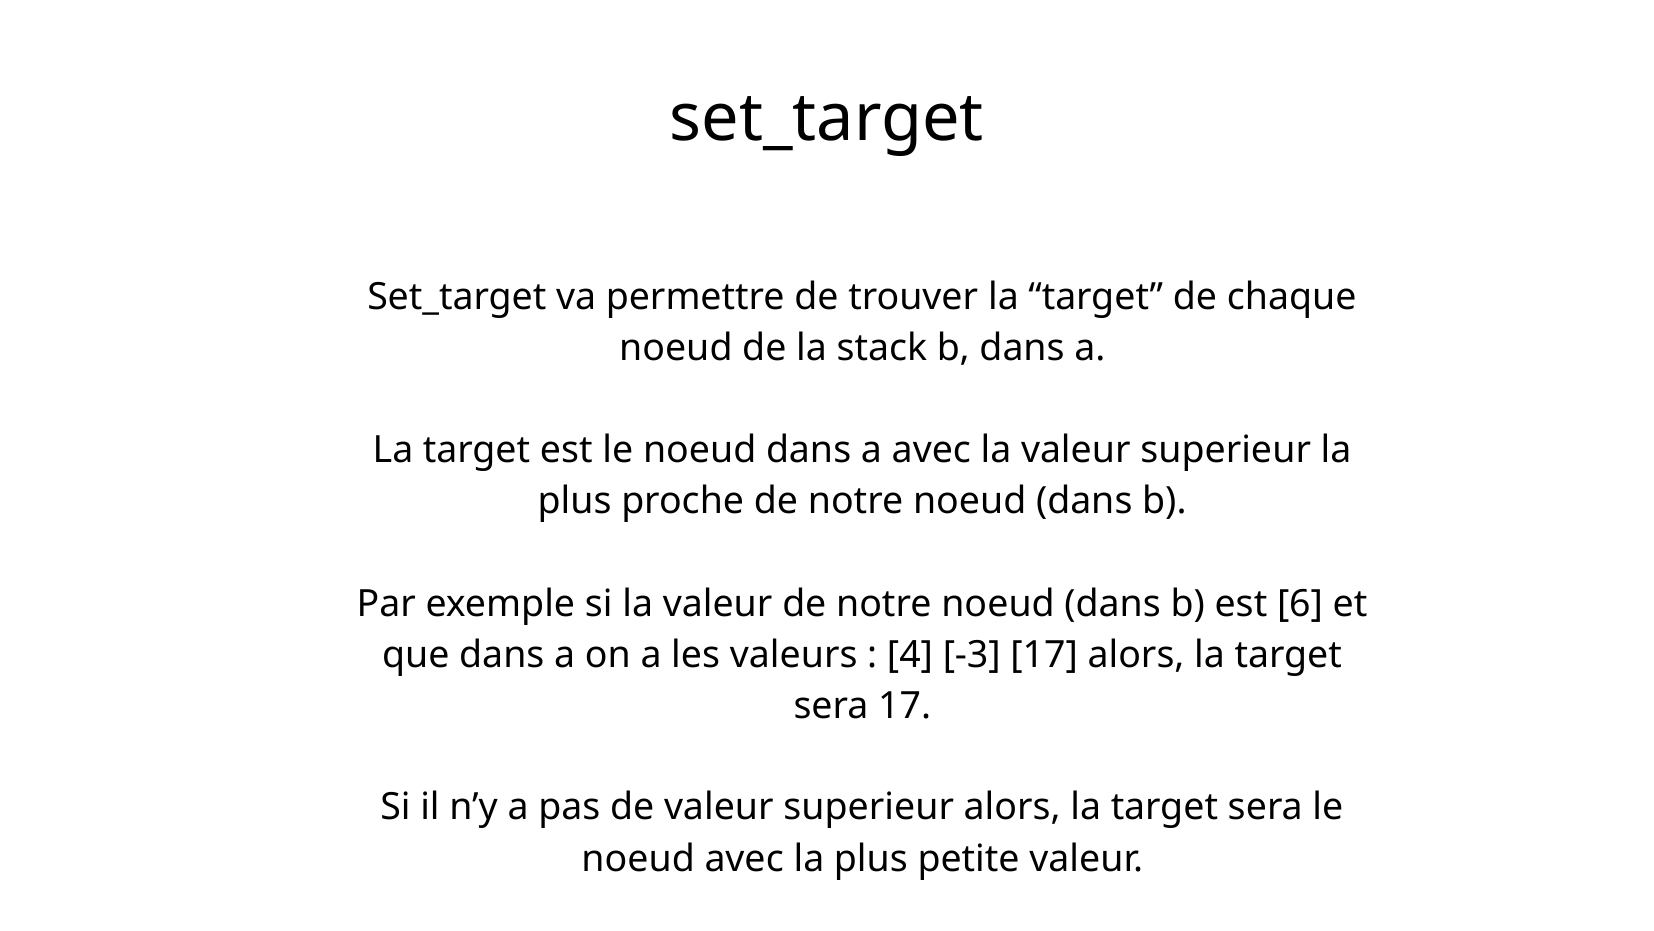

# set_target
Set_target va permettre de trouver la “target” de chaque noeud de la stack b, dans a.
La target est le noeud dans a avec la valeur superieur la plus proche de notre noeud (dans b).
Par exemple si la valeur de notre noeud (dans b) est [6] et que dans a on a les valeurs : [4] [-3] [17] alors, la target sera 17.
Si il n’y a pas de valeur superieur alors, la target sera le noeud avec la plus petite valeur.